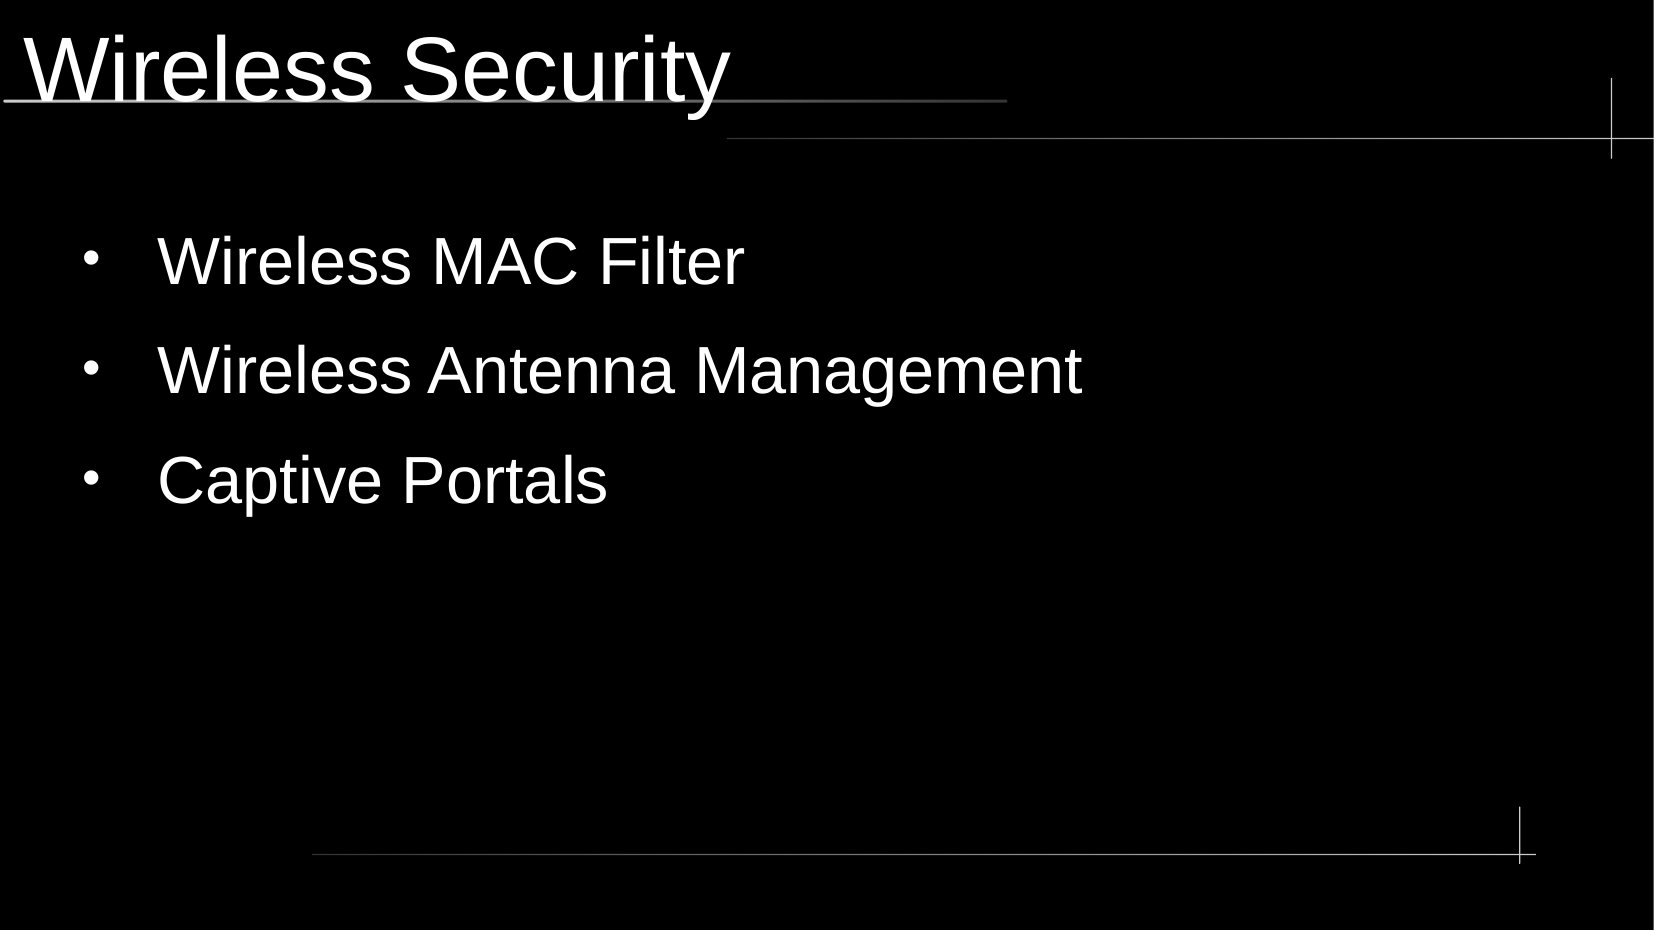

# Wireless Security
Wireless MAC Filter
Wireless Antenna Management
Captive Portals